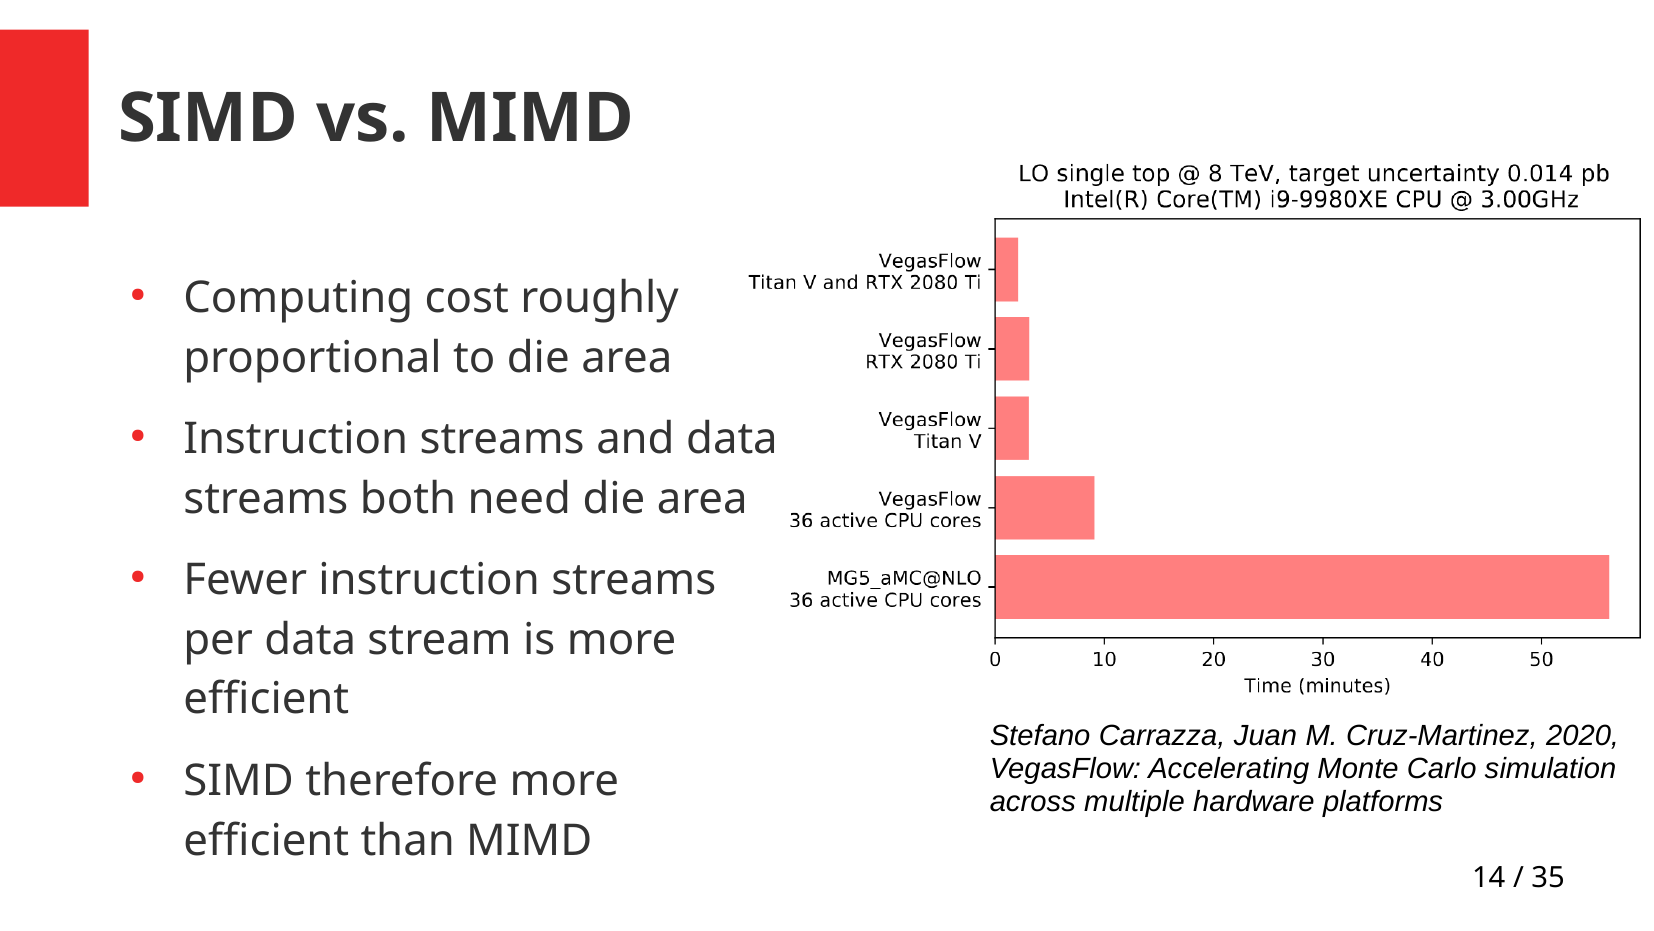

# SIMD vs. MIMD
Computing cost roughly proportional to die area
Instruction streams and data streams both need die area
Fewer instruction streams per data stream is more efficient
SIMD therefore more efficient than MIMD
Stefano Carrazza, Juan M. Cruz-Martinez, 2020, VegasFlow: Accelerating Monte Carlo simulation across multiple hardware platforms
14